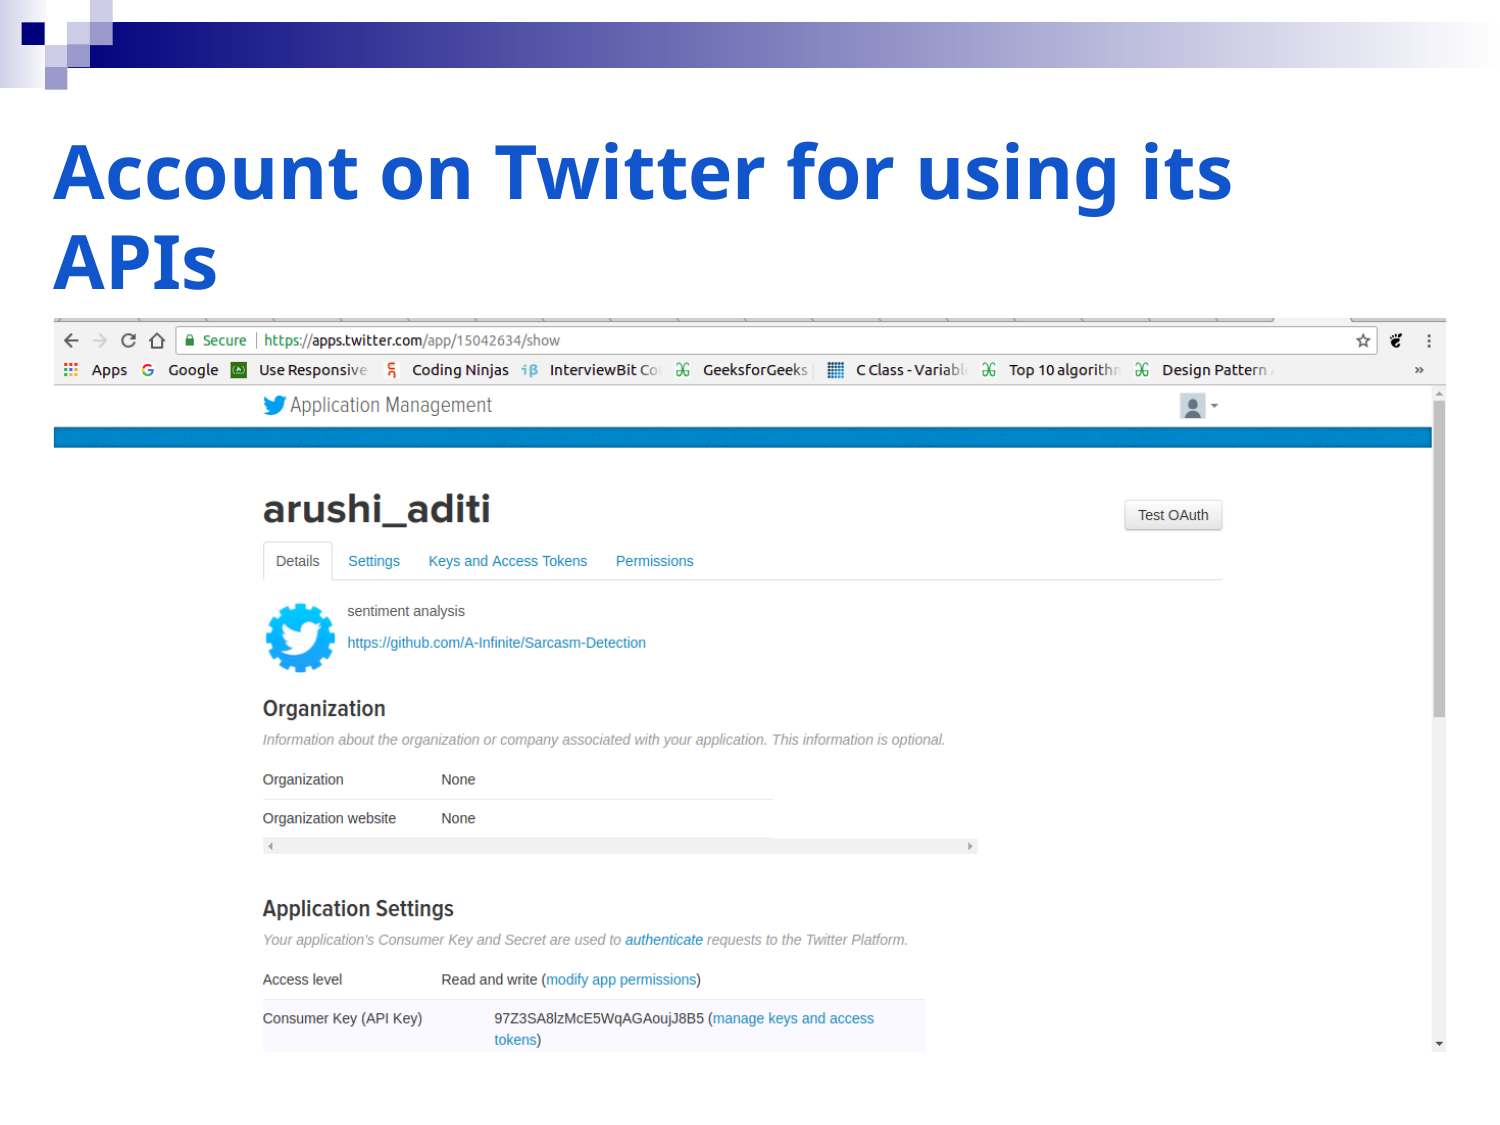

Account on Twitter for using its APIs